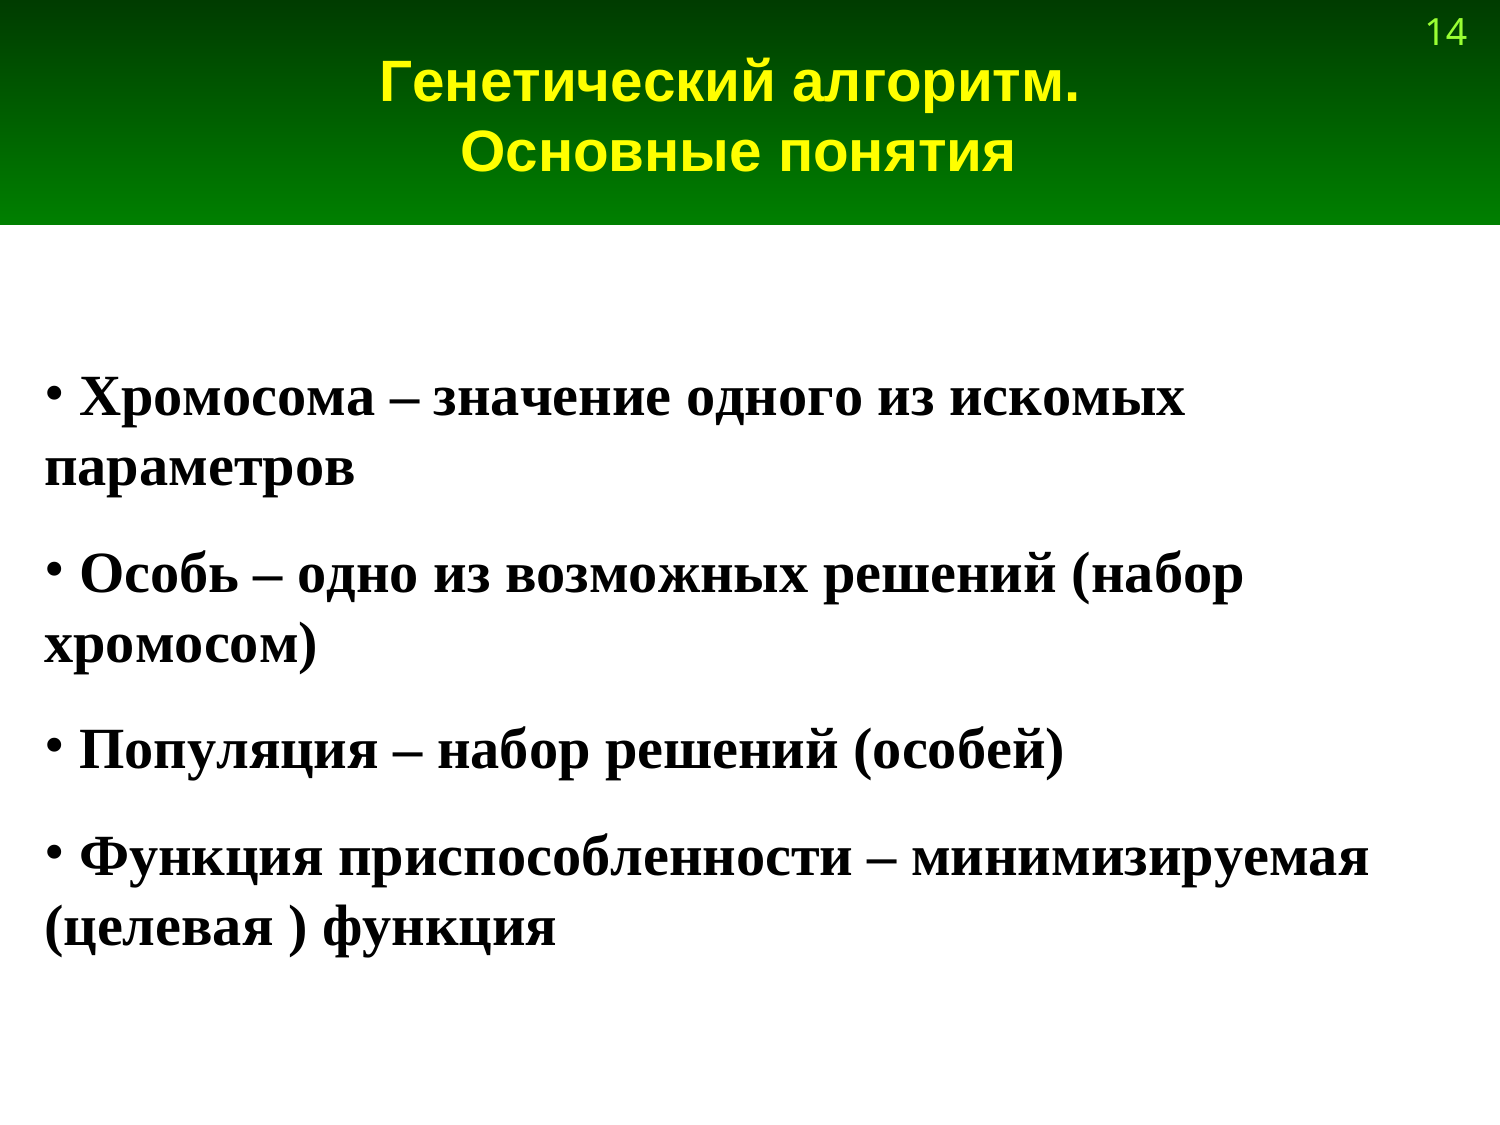

# Генетический алгоритм. Основные понятия
 Хромосома – значение одного из искомых параметров
 Особь – одно из возможных решений (набор хромосом)
 Популяция – набор решений (особей)
 Функция приспособленности – минимизируемая (целевая ) функция